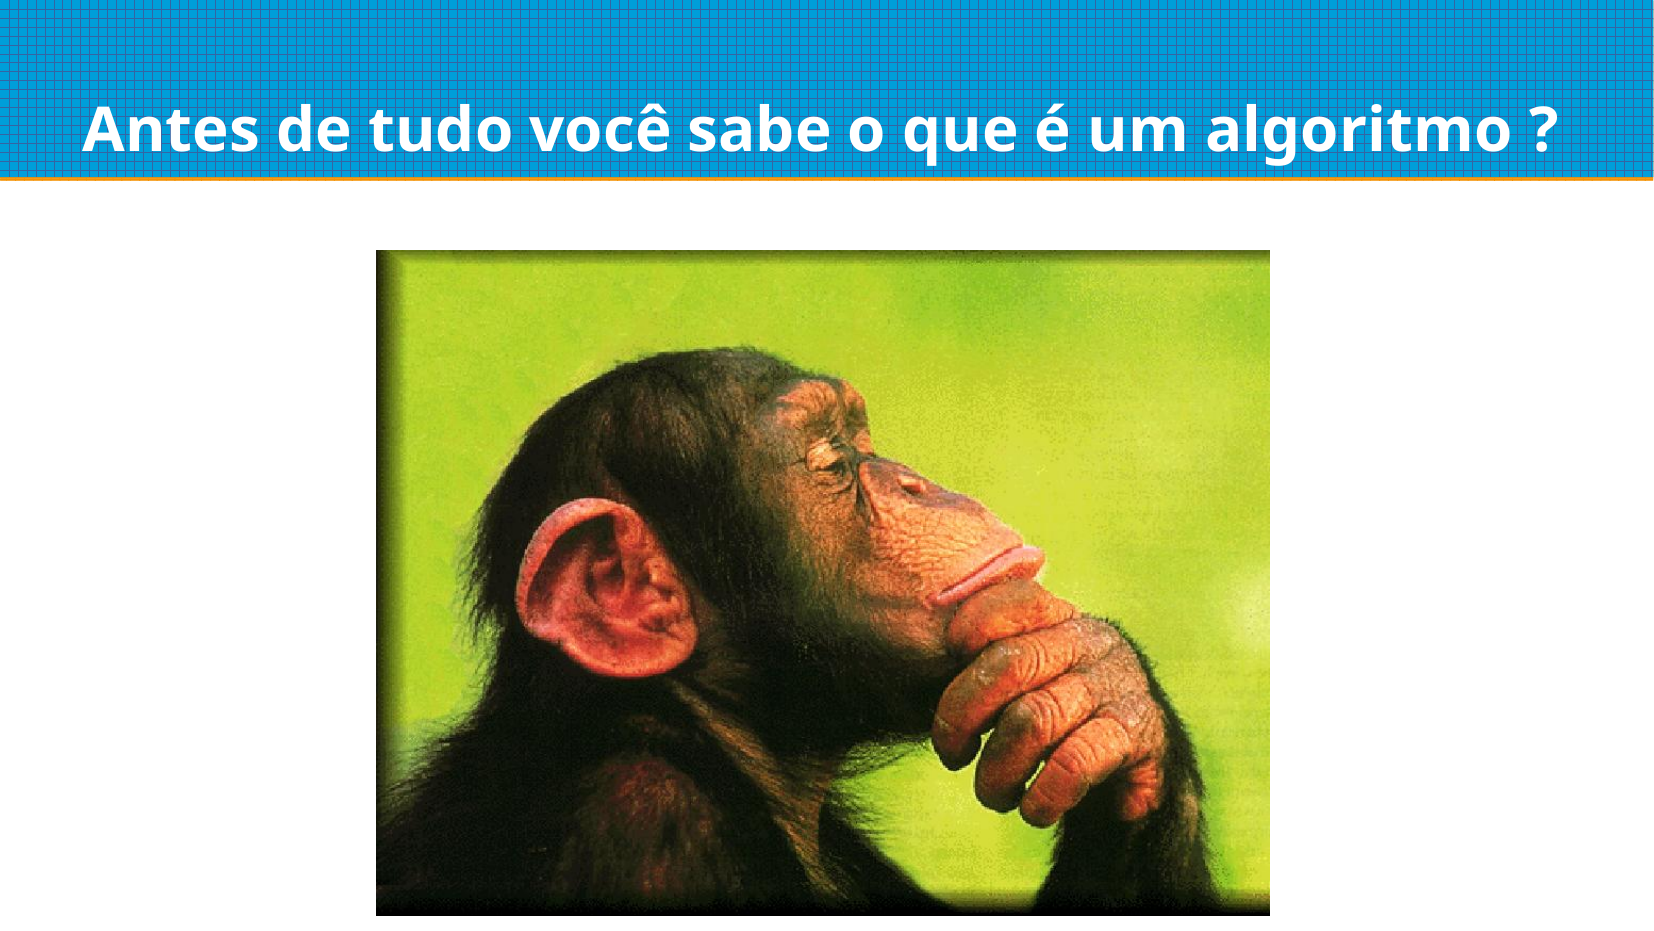

# Antes de tudo você sabe o que é um algoritmo ?